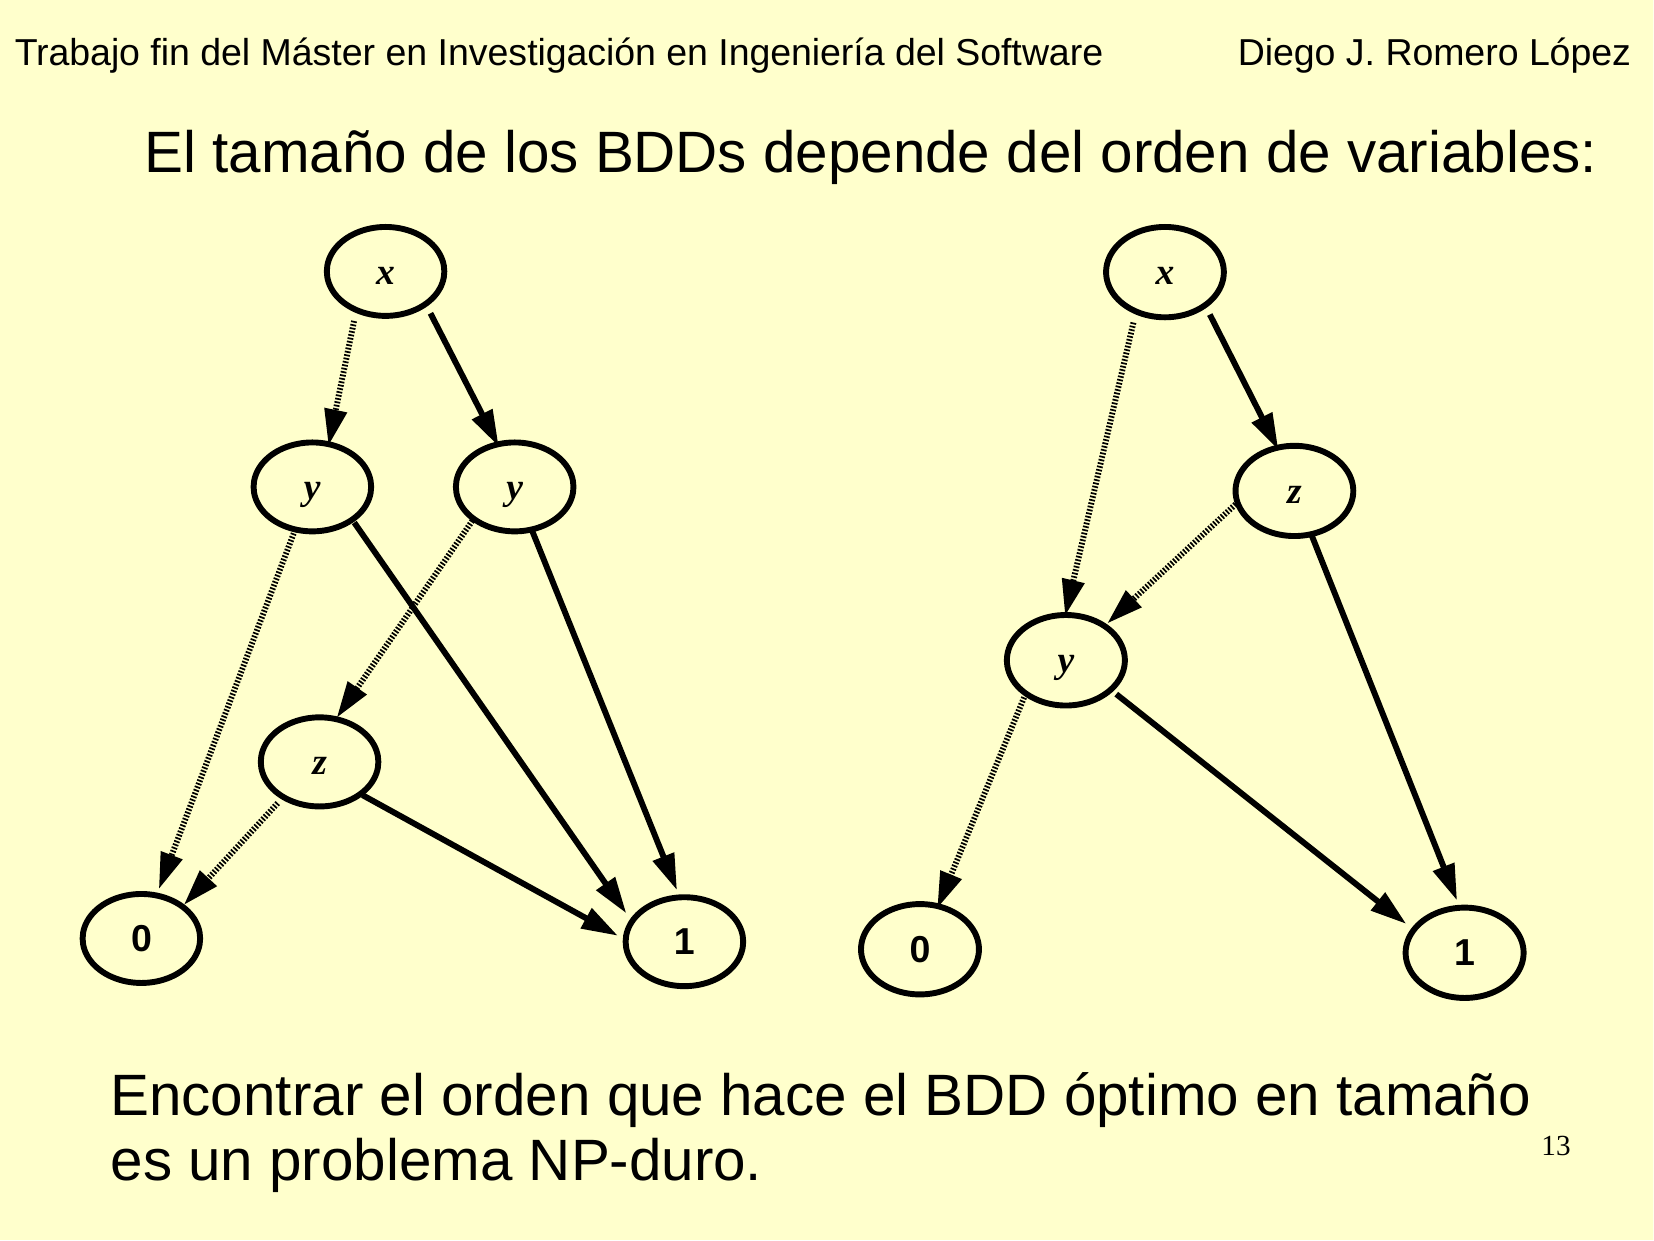

El tamaño de los BDDs depende del orden de variables:
x
y
y
z
0
1
x
z
y
0
1
Encontrar el orden que hace el BDD óptimo en tamaño es un problema NP-duro.
13